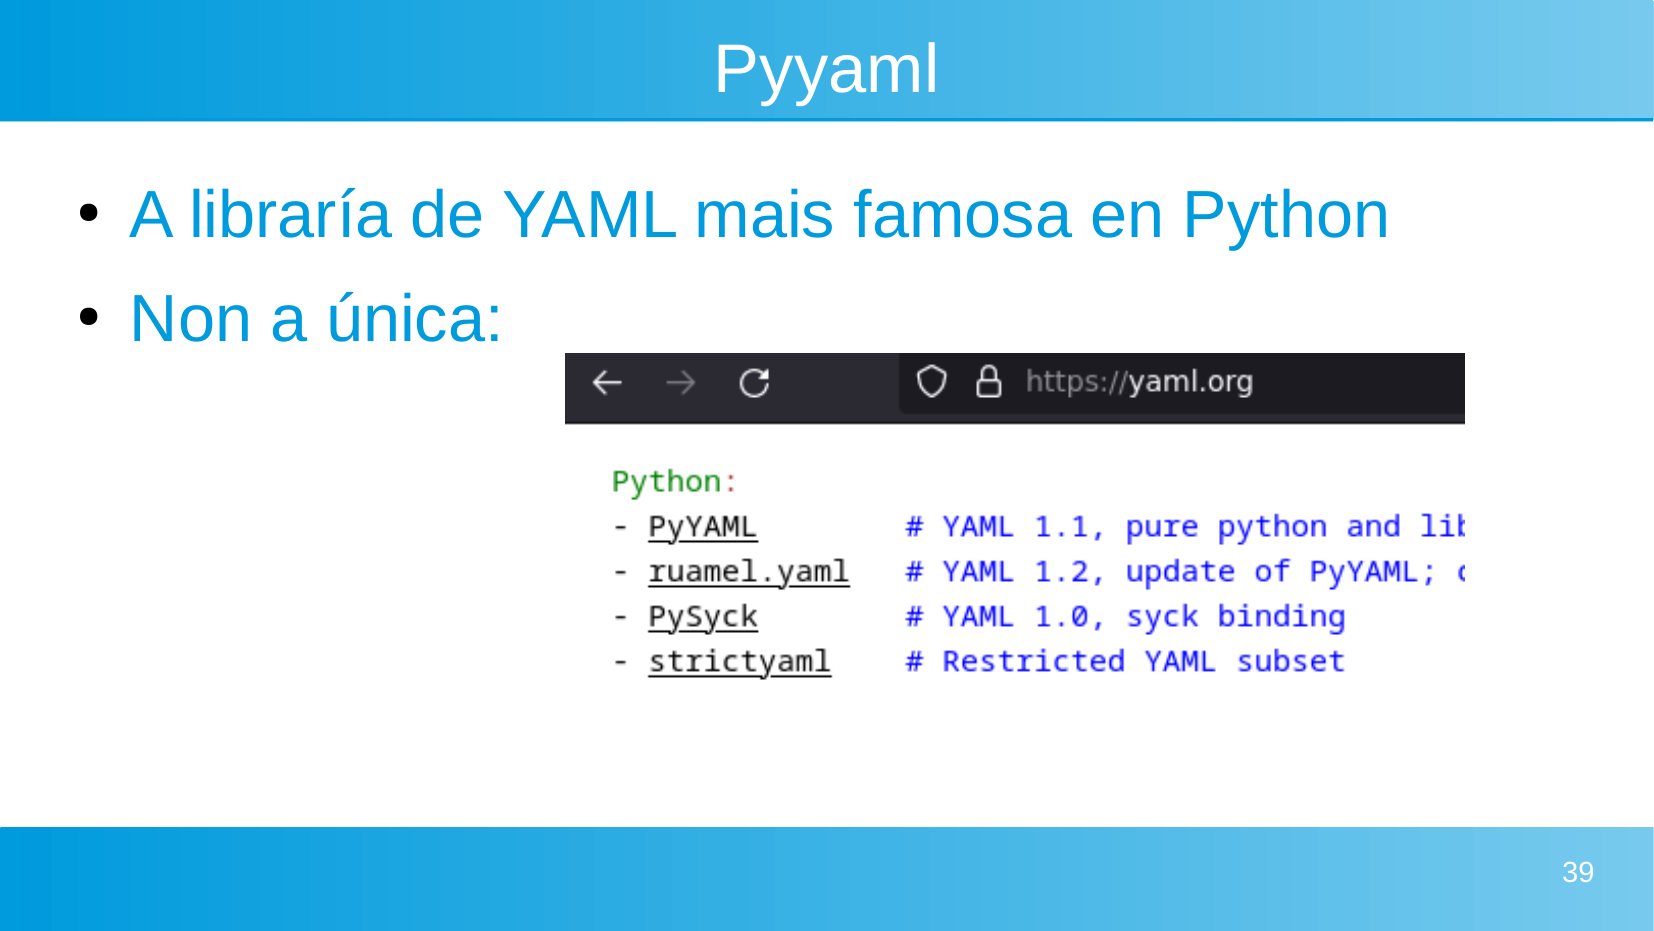

# Pyyaml
A libraría de YAML mais famosa en Python
Non a única:
39